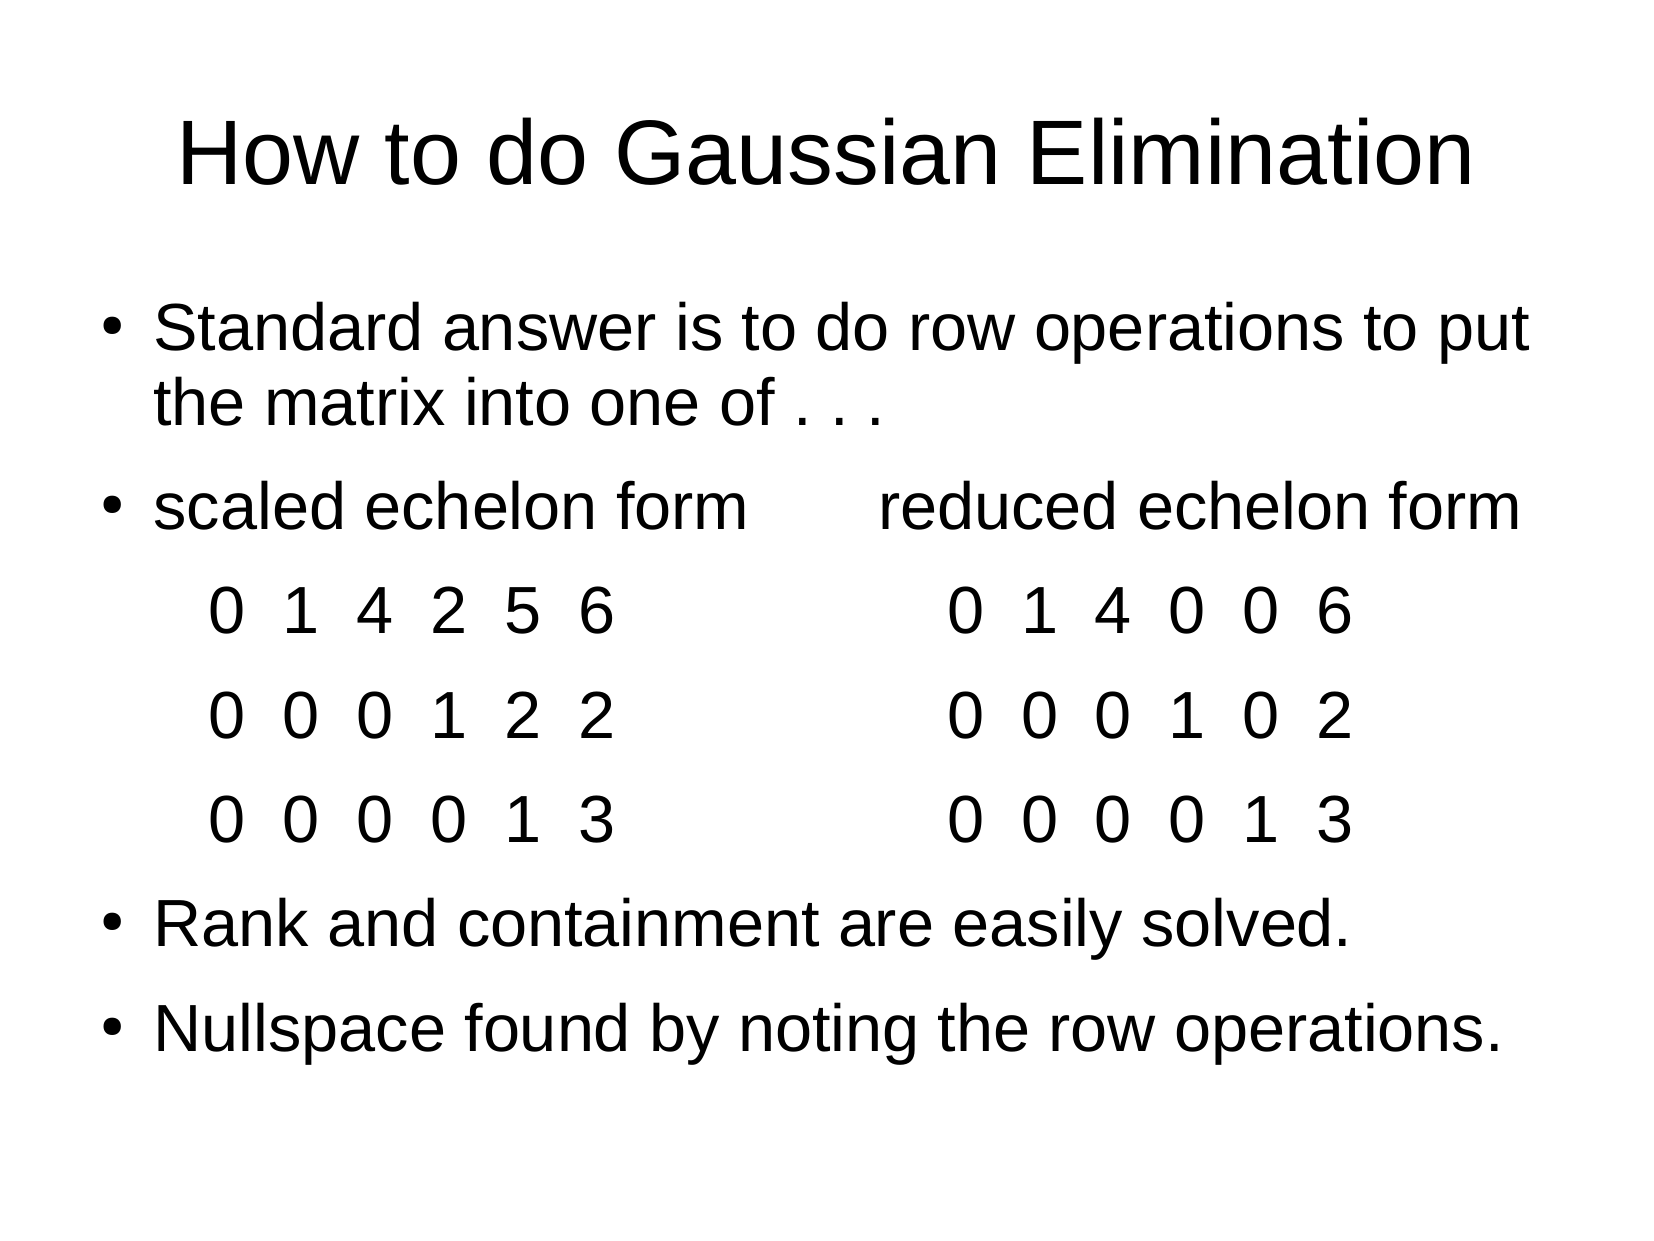

# How to do Gaussian Elimination
Standard answer is to do row operations to put the matrix into one of . . .
scaled echelon form reduced echelon form
 0 1 4 2 5 6 0 1 4 0 0 6
 0 0 0 1 2 2 0 0 0 1 0 2
 0 0 0 0 1 3 0 0 0 0 1 3
Rank and containment are easily solved.
Nullspace found by noting the row operations.